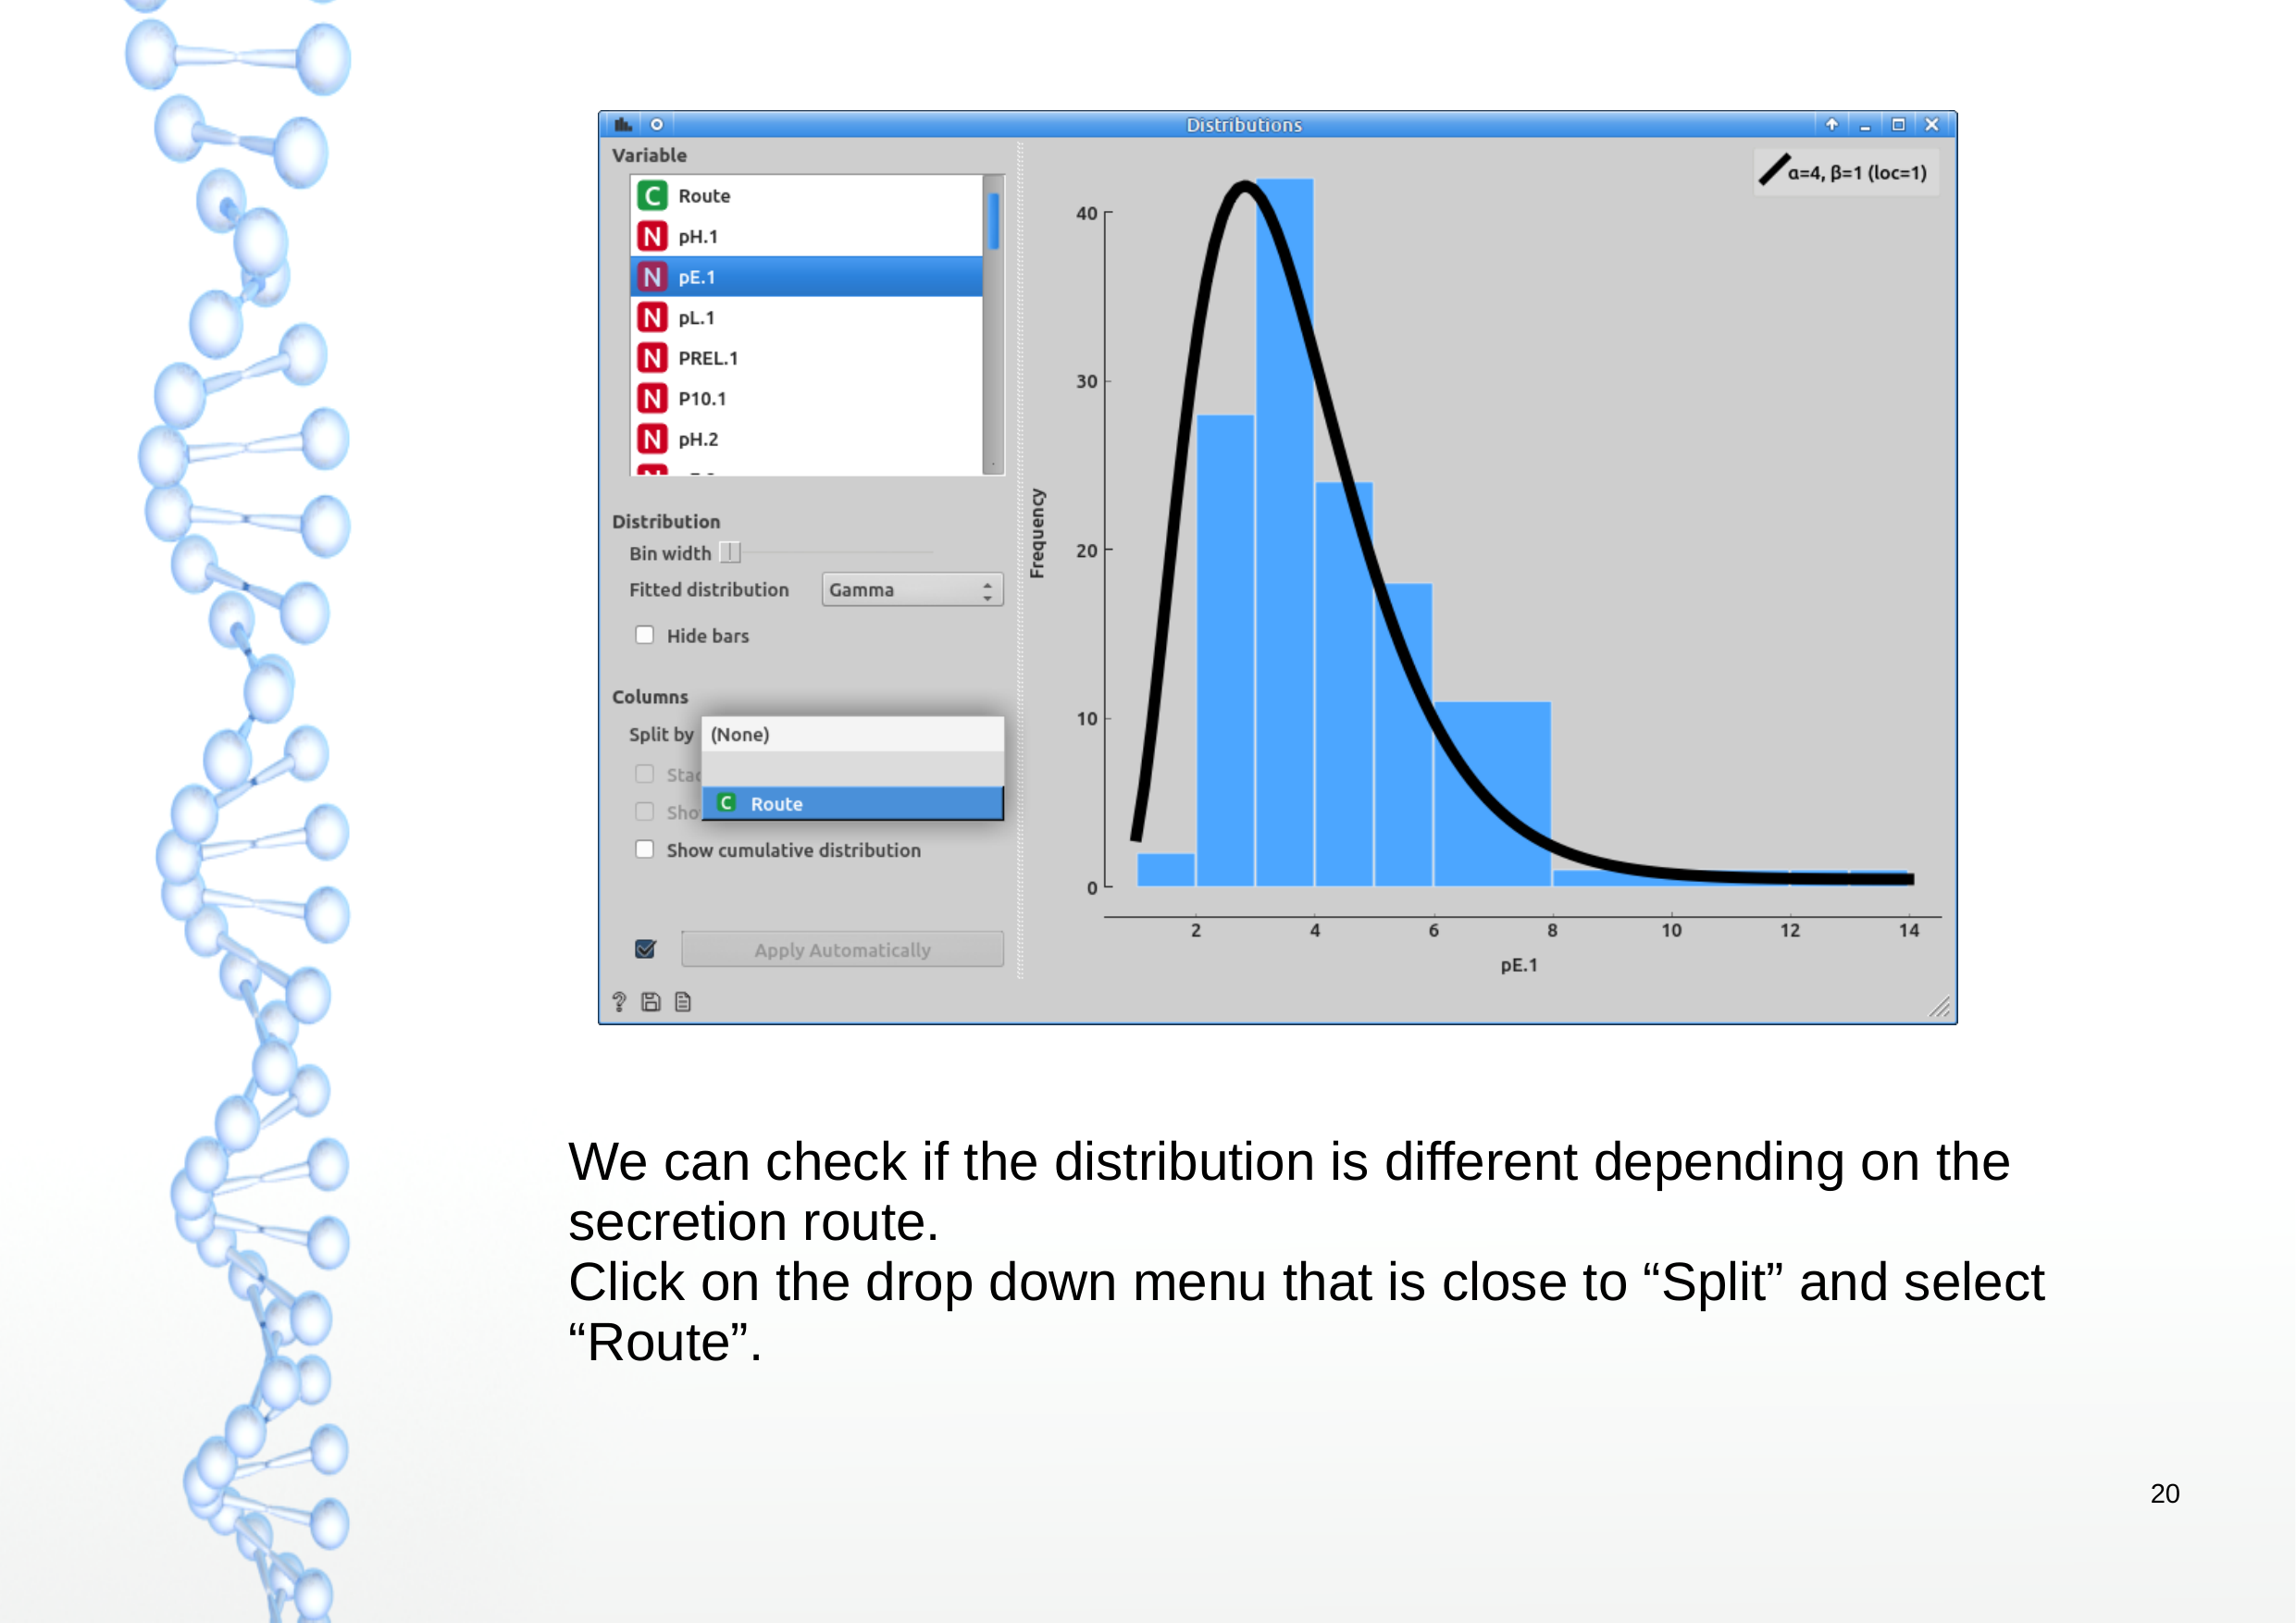

We can check if the distribution is different depending on the secretion route.
Click on the drop down menu that is close to “Split” and select “Route”.
20